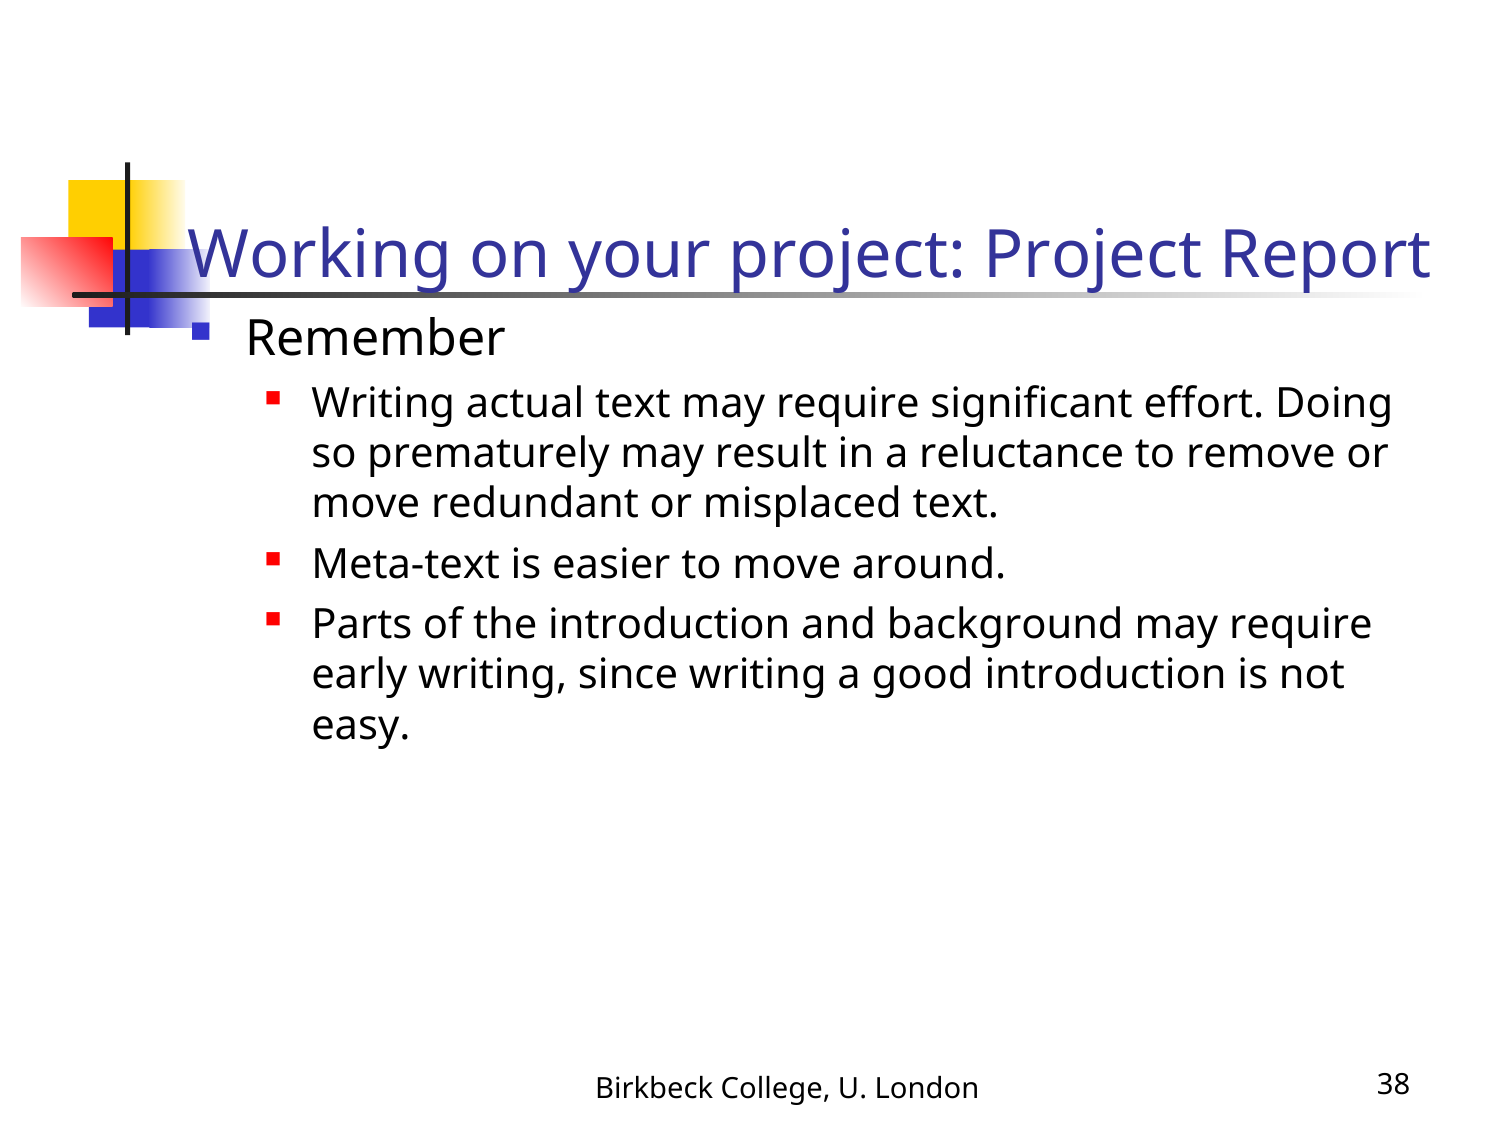

# Working on your project: Project Report
Remember
Writing actual text may require significant effort. Doing so prematurely may result in a reluctance to remove or move redundant or misplaced text.
Meta-text is easier to move around.
Parts of the introduction and background may require early writing, since writing a good introduction is not easy.
Birkbeck College, U. London